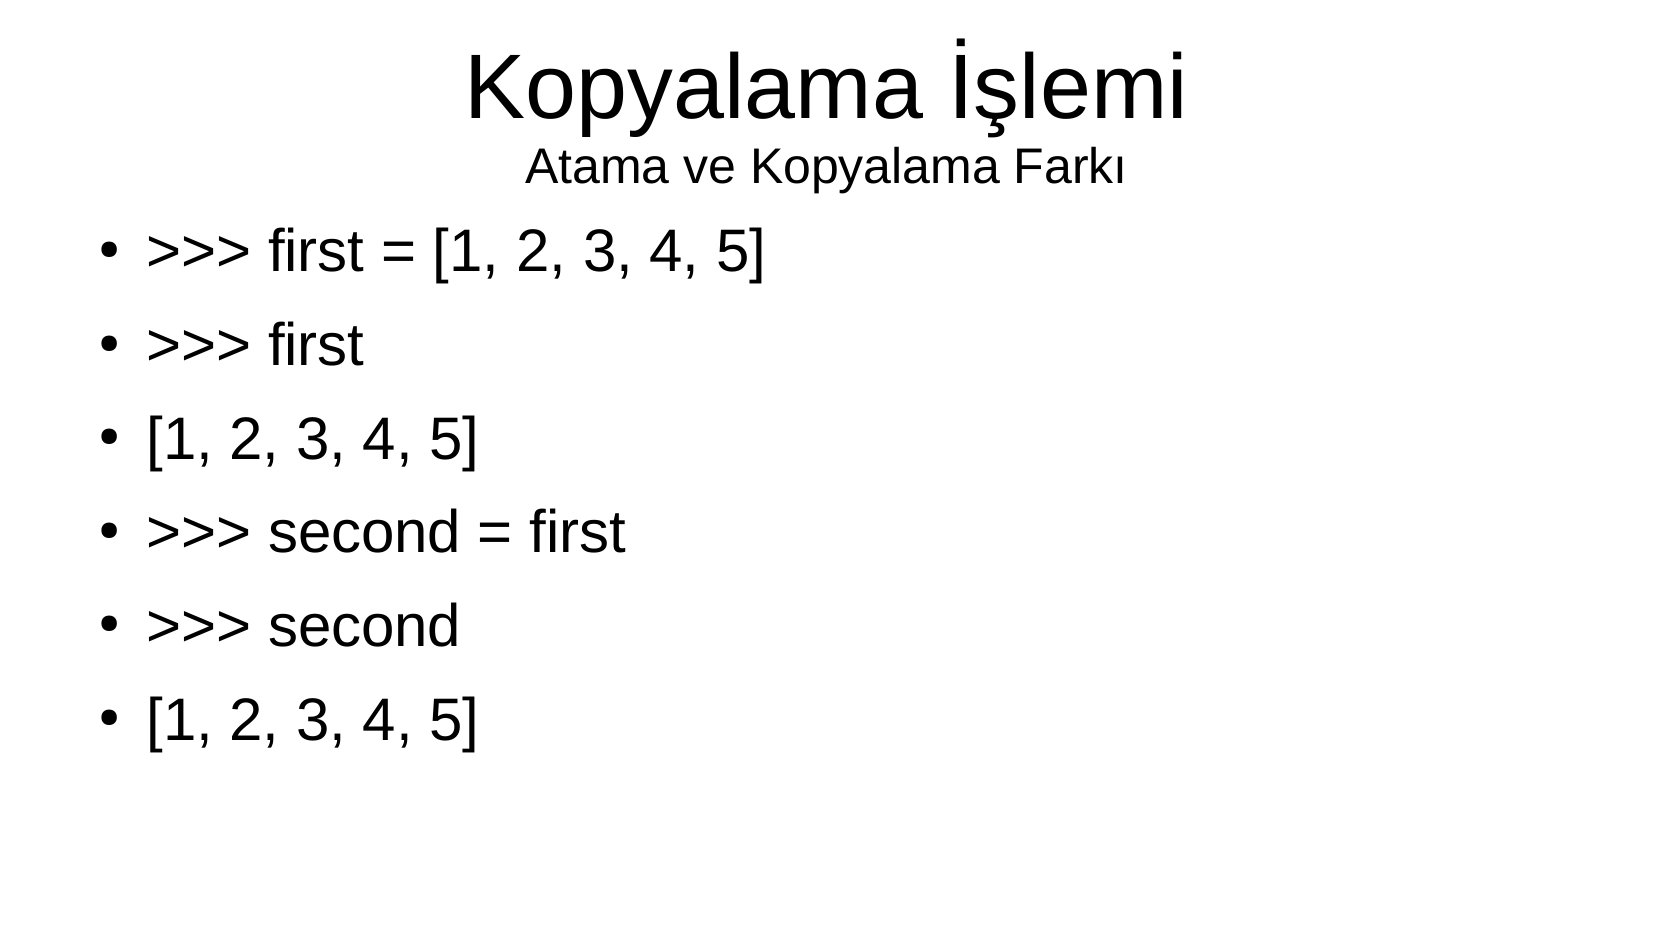

# Kopyalama İşlemi Atama ve Kopyalama Farkı
>>> first = [1, 2, 3, 4, 5]
>>> first
[1, 2, 3, 4, 5]
>>> second = first
>>> second
[1, 2, 3, 4, 5]